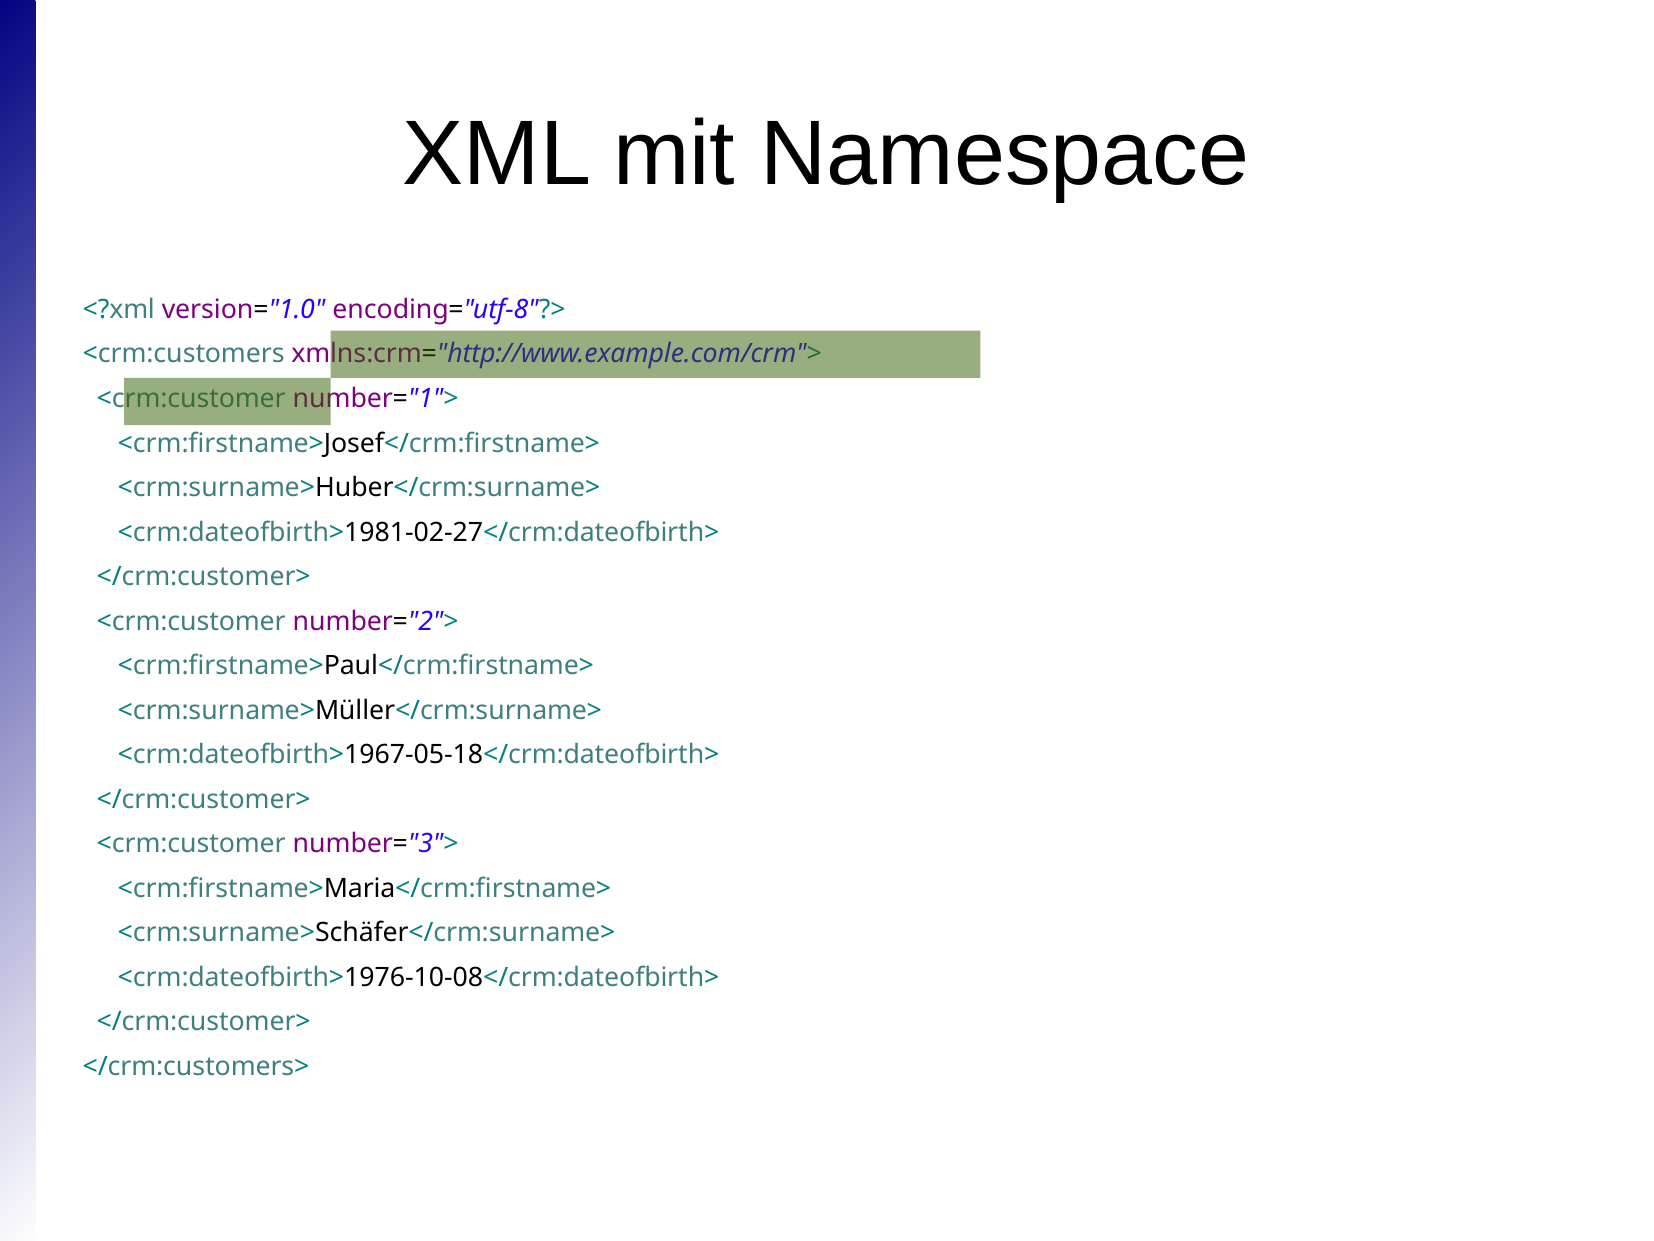

# XML mit Namespace
<?xml version="1.0" encoding="utf-8"?>
<crm:customers xmlns:crm="http://www.example.com/crm">
 <crm:customer number="1">
 <crm:firstname>Josef</crm:firstname>
 <crm:surname>Huber</crm:surname>
 <crm:dateofbirth>1981-02-27</crm:dateofbirth>
 </crm:customer>
 <crm:customer number="2">
 <crm:firstname>Paul</crm:firstname>
 <crm:surname>Müller</crm:surname>
 <crm:dateofbirth>1967-05-18</crm:dateofbirth>
 </crm:customer>
 <crm:customer number="3">
 <crm:firstname>Maria</crm:firstname>
 <crm:surname>Schäfer</crm:surname>
 <crm:dateofbirth>1976-10-08</crm:dateofbirth>
 </crm:customer>
</crm:customers>